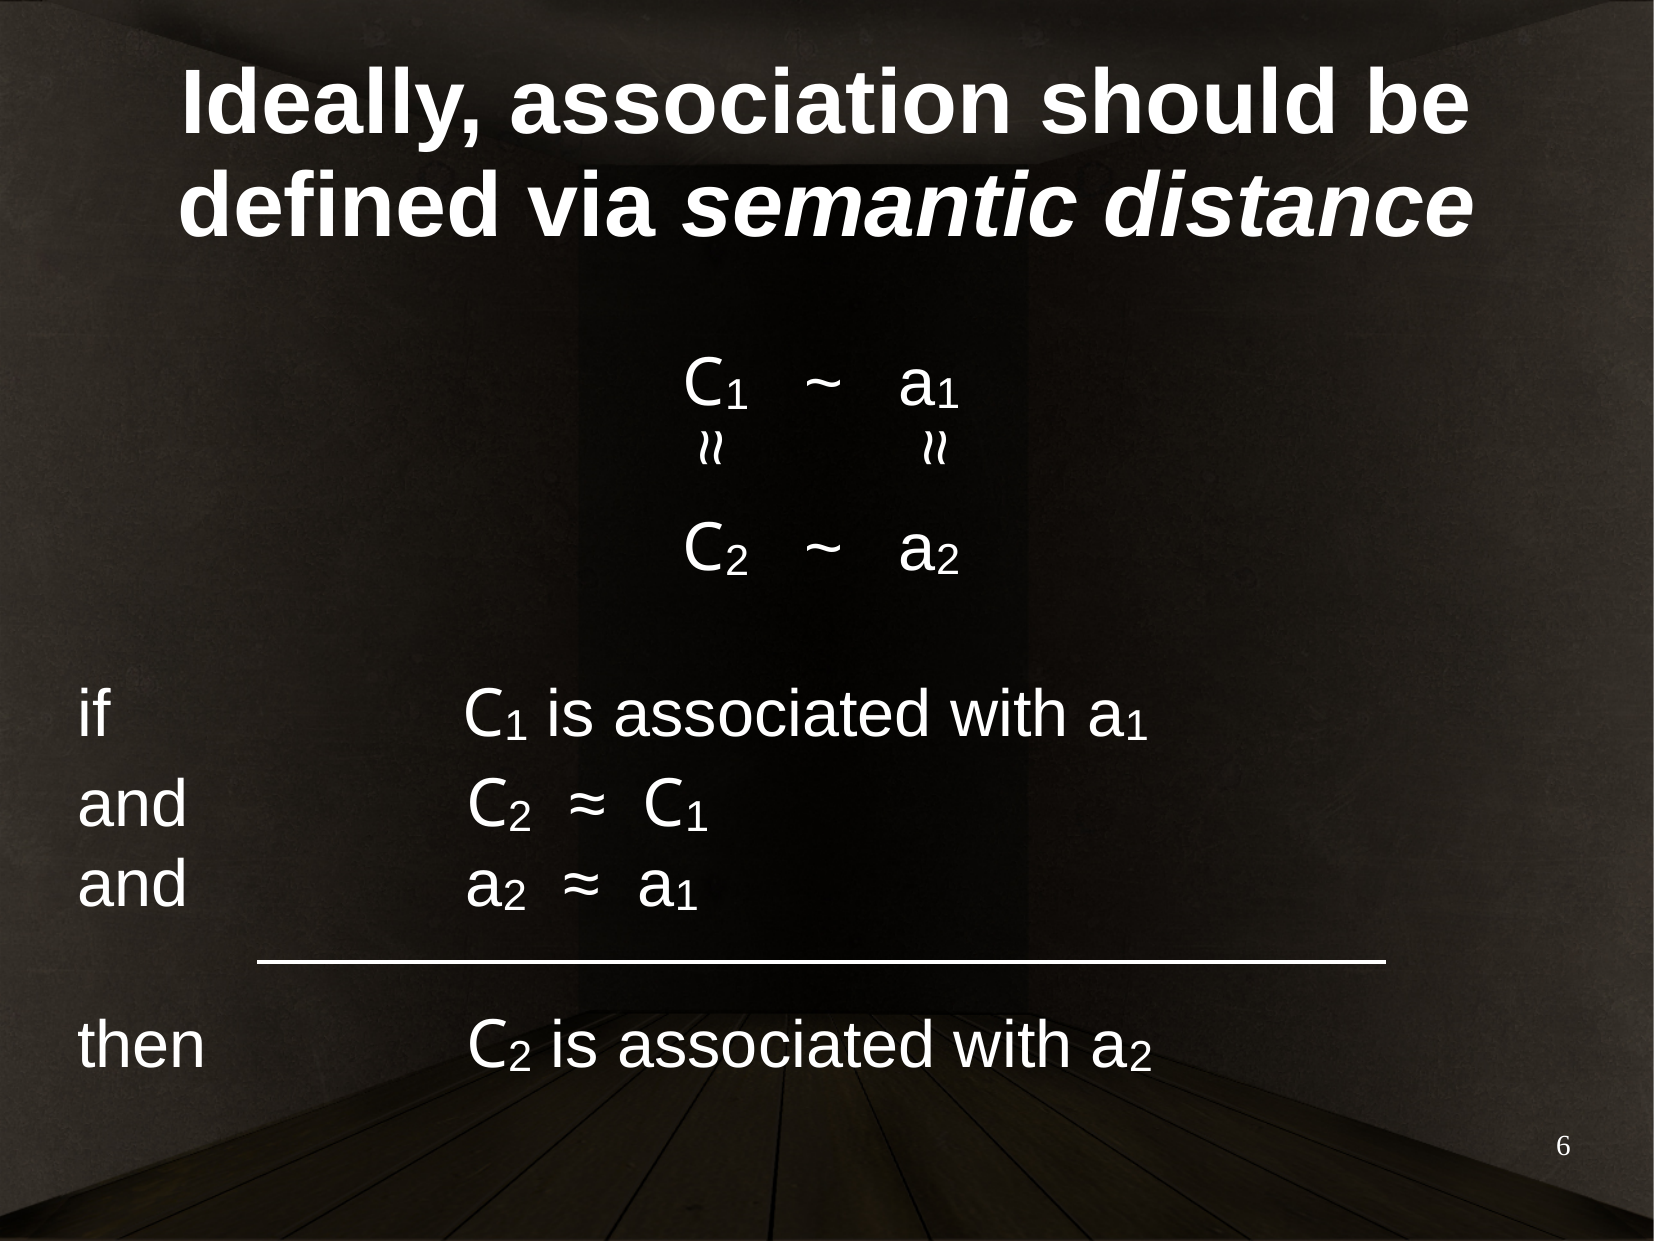

# Ideally, association should be defined via semantic distance
≈
≈
C1 ~ a1
C2 ~ a2
if C1 is associated with a1
and C2 ≈ C1
and a2 ≈ a1
then C2 is associated with a2
6